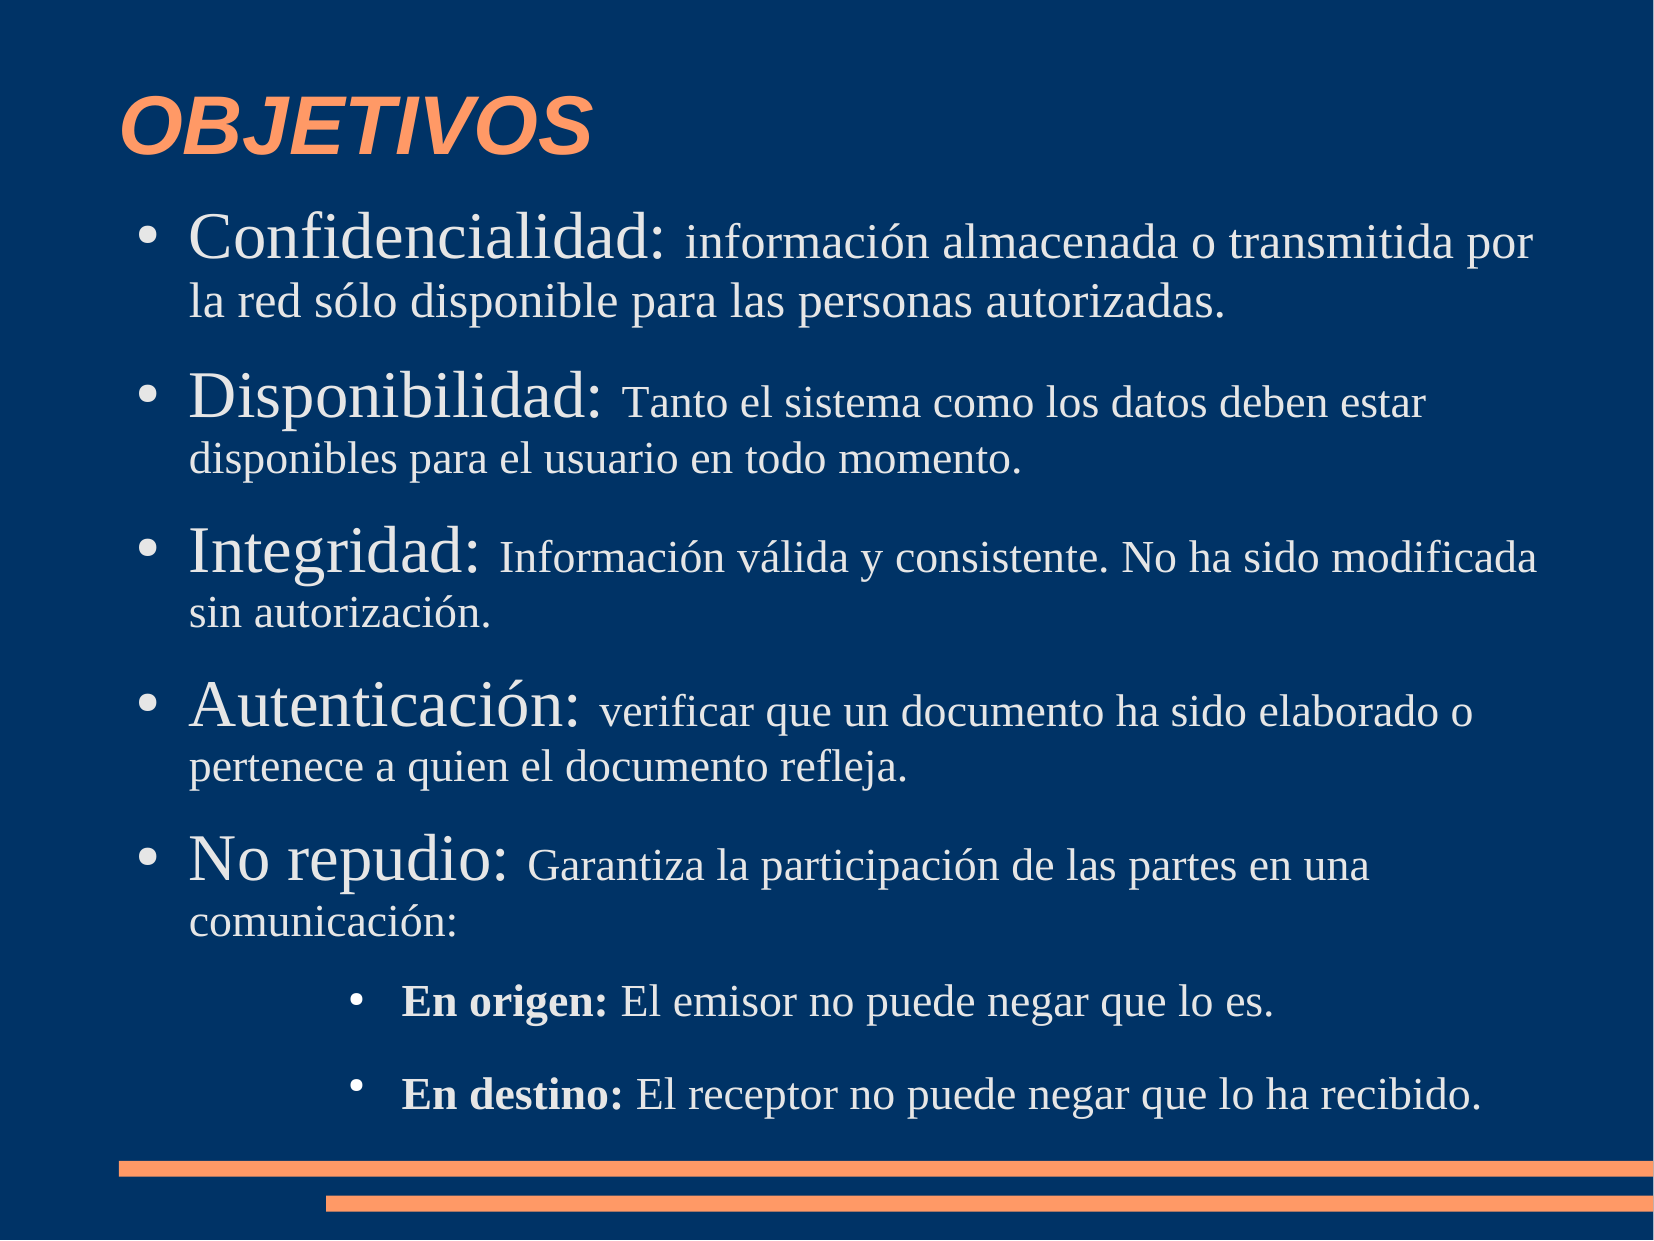

# OBJETIVOS
Confidencialidad: información almacenada o transmitida por la red sólo disponible para las personas autorizadas.
Disponibilidad: Tanto el sistema como los datos deben estar disponibles para el usuario en todo momento.
Integridad: Información válida y consistente. No ha sido modificada sin autorización.
Autenticación: verificar que un documento ha sido elaborado o pertenece a quien el documento refleja.
No repudio: Garantiza la participación de las partes en una comunicación:
En origen: El emisor no puede negar que lo es.
En destino: El receptor no puede negar que lo ha recibido.